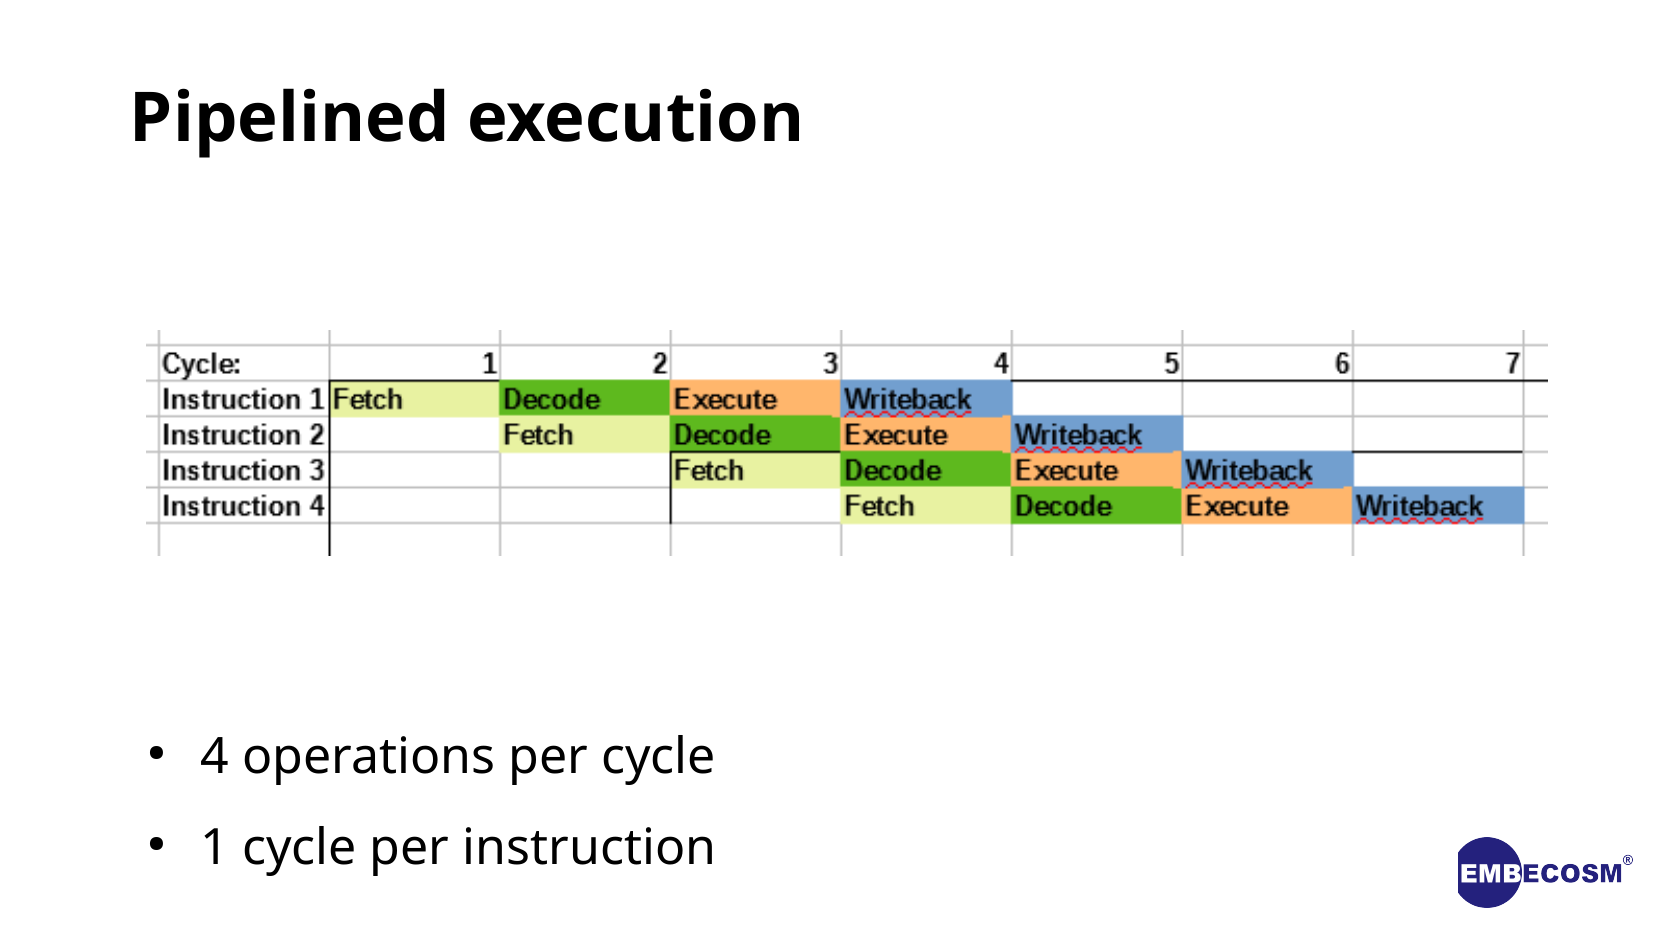

# Pipelined execution
4 operations per cycle
1 cycle per instruction